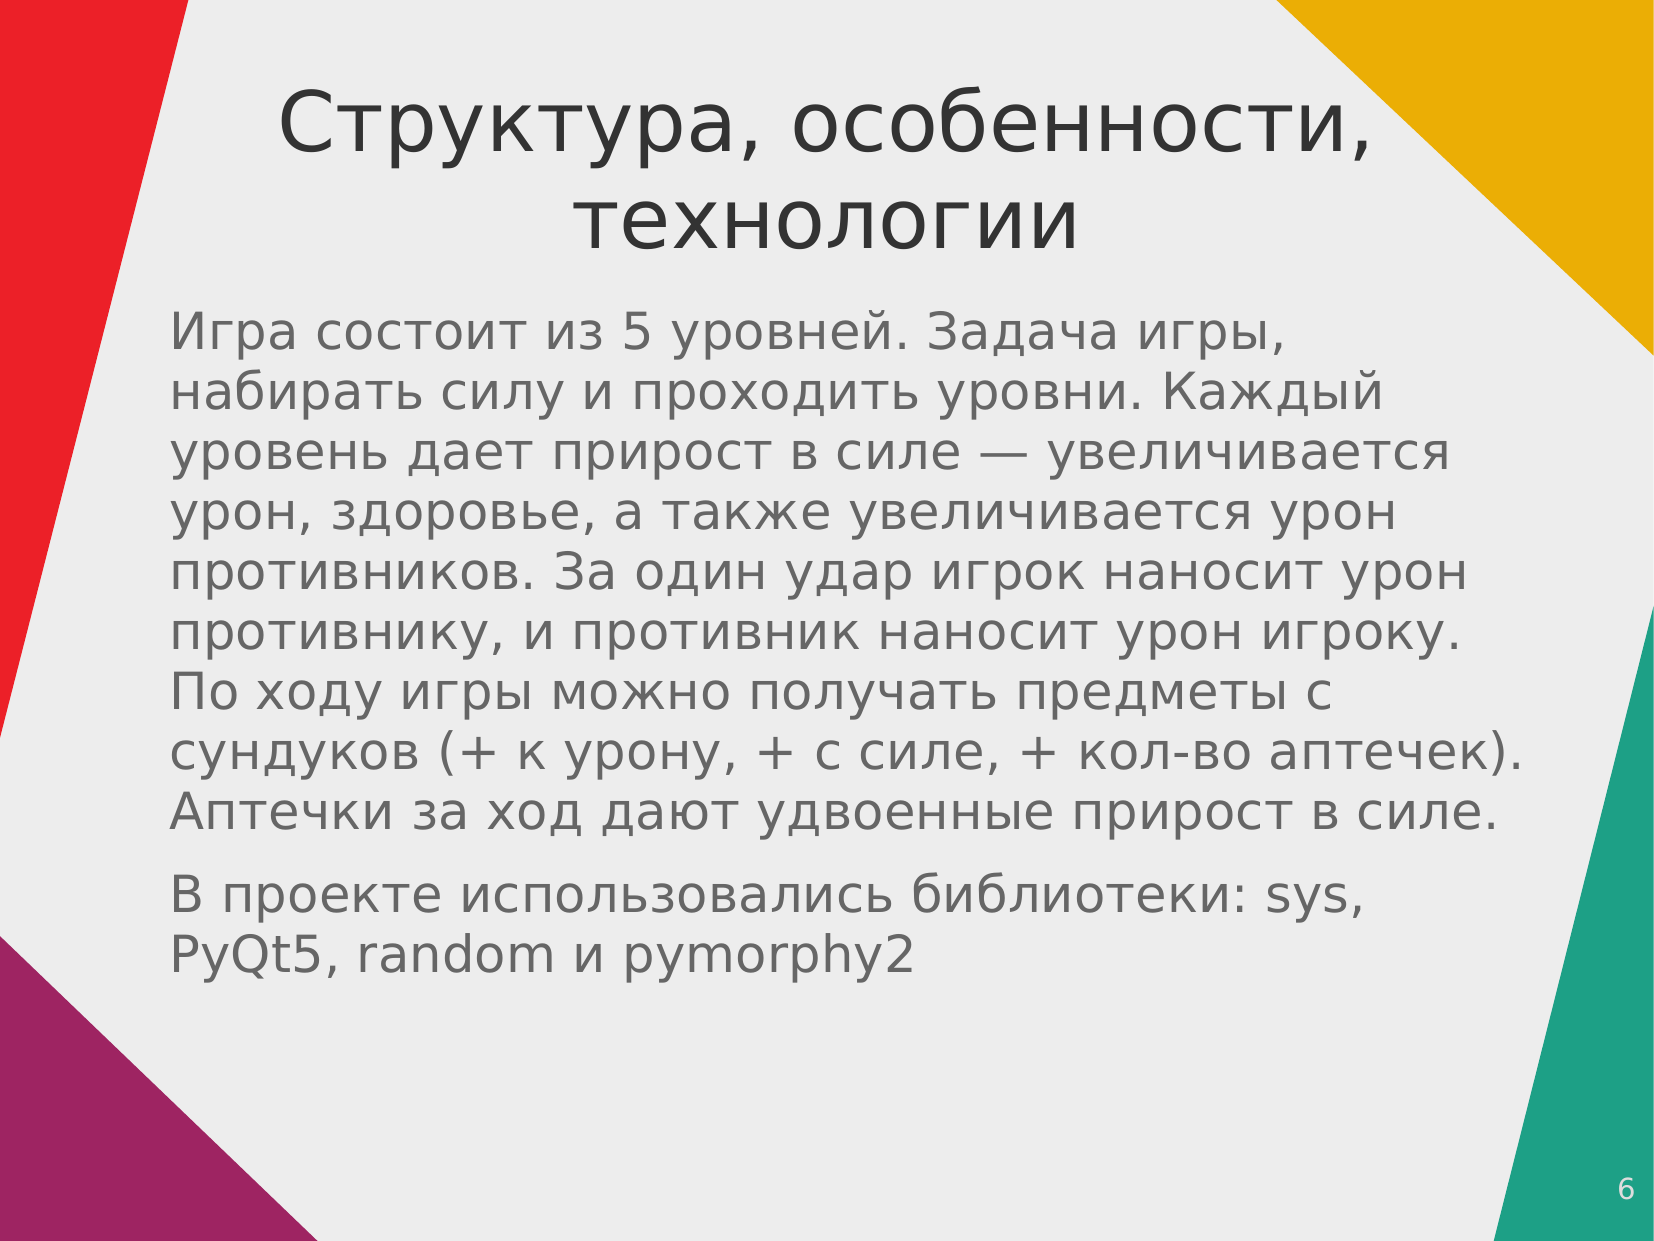

# Структура, особенности, технологии
Игра состоит из 5 уровней. Задача игры, набирать силу и проходить уровни. Каждый уровень дает прирост в силе — увеличивается урон, здоровье, а также увеличивается урон противников. За один удар игрок наносит урон противнику, и противник наносит урон игроку. По ходу игры можно получать предметы с сундуков (+ к урону, + с силе, + кол-во аптечек). Аптечки за ход дают удвоенные прирост в силе.
В проекте использовались библиотеки: sys, PyQt5, random и pymorphy2
6